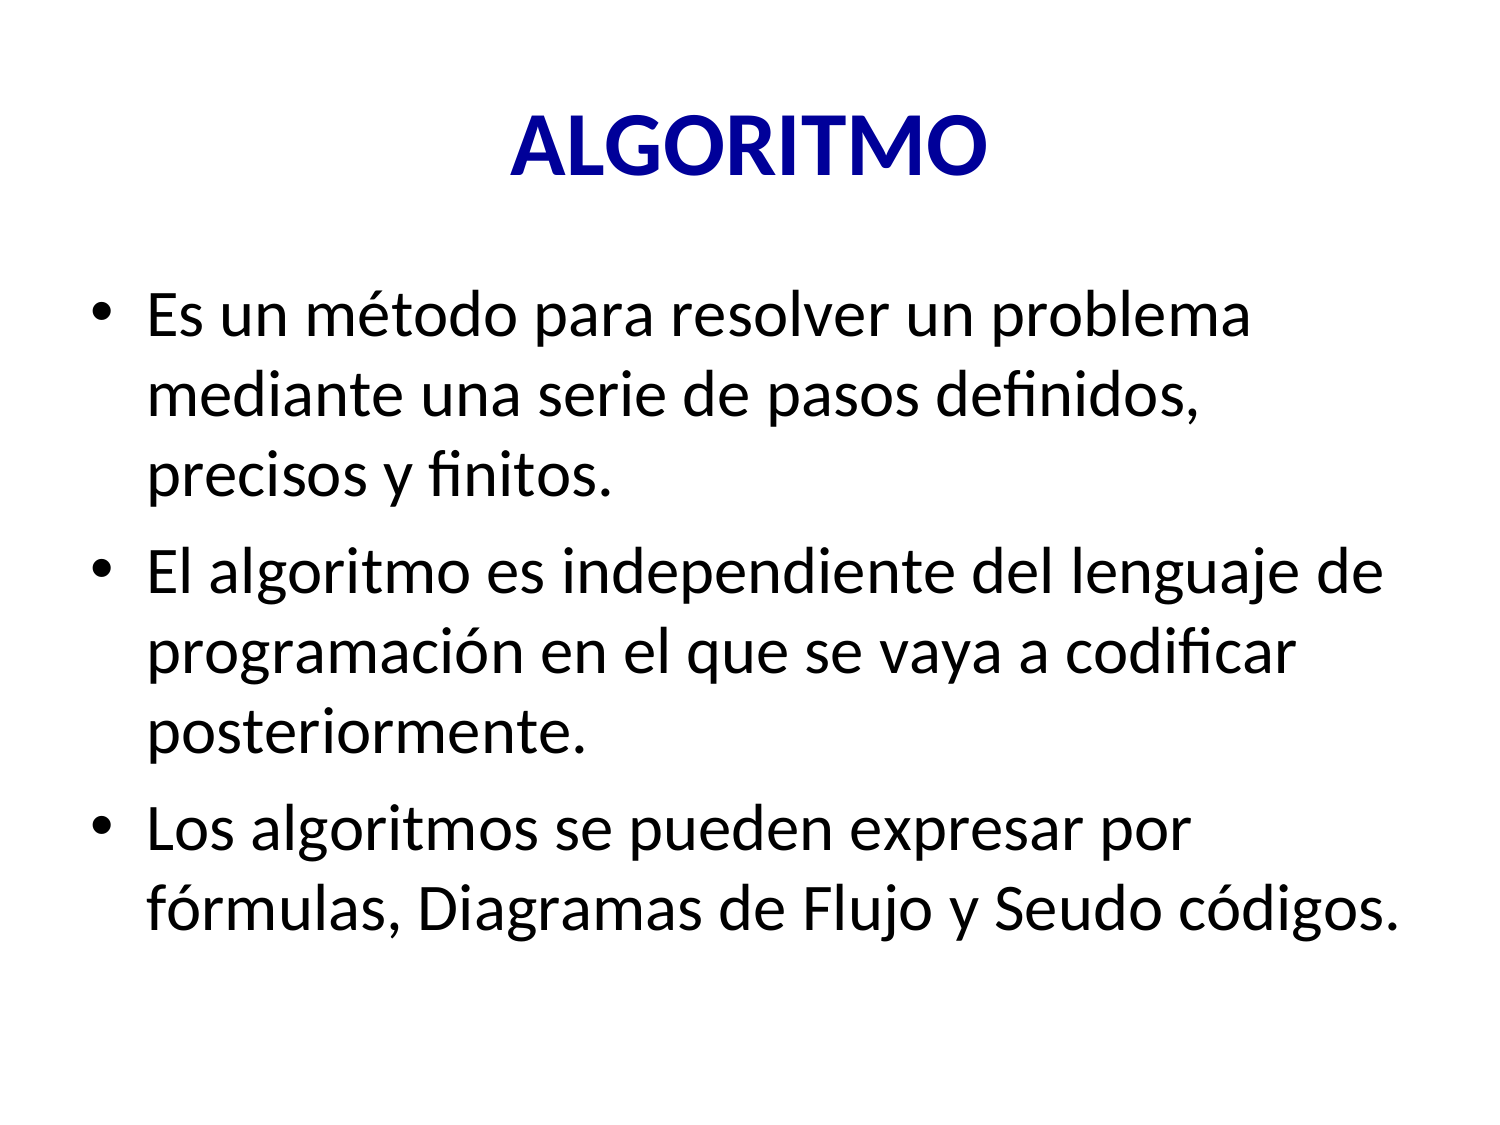

# ALGORITMO
Es un método para resolver un problema mediante una serie de pasos definidos, precisos y finitos.
El algoritmo es independiente del lenguaje de programación en el que se vaya a codificar posteriormente.
Los algoritmos se pueden expresar por fórmulas, Diagramas de Flujo y Seudo códigos.